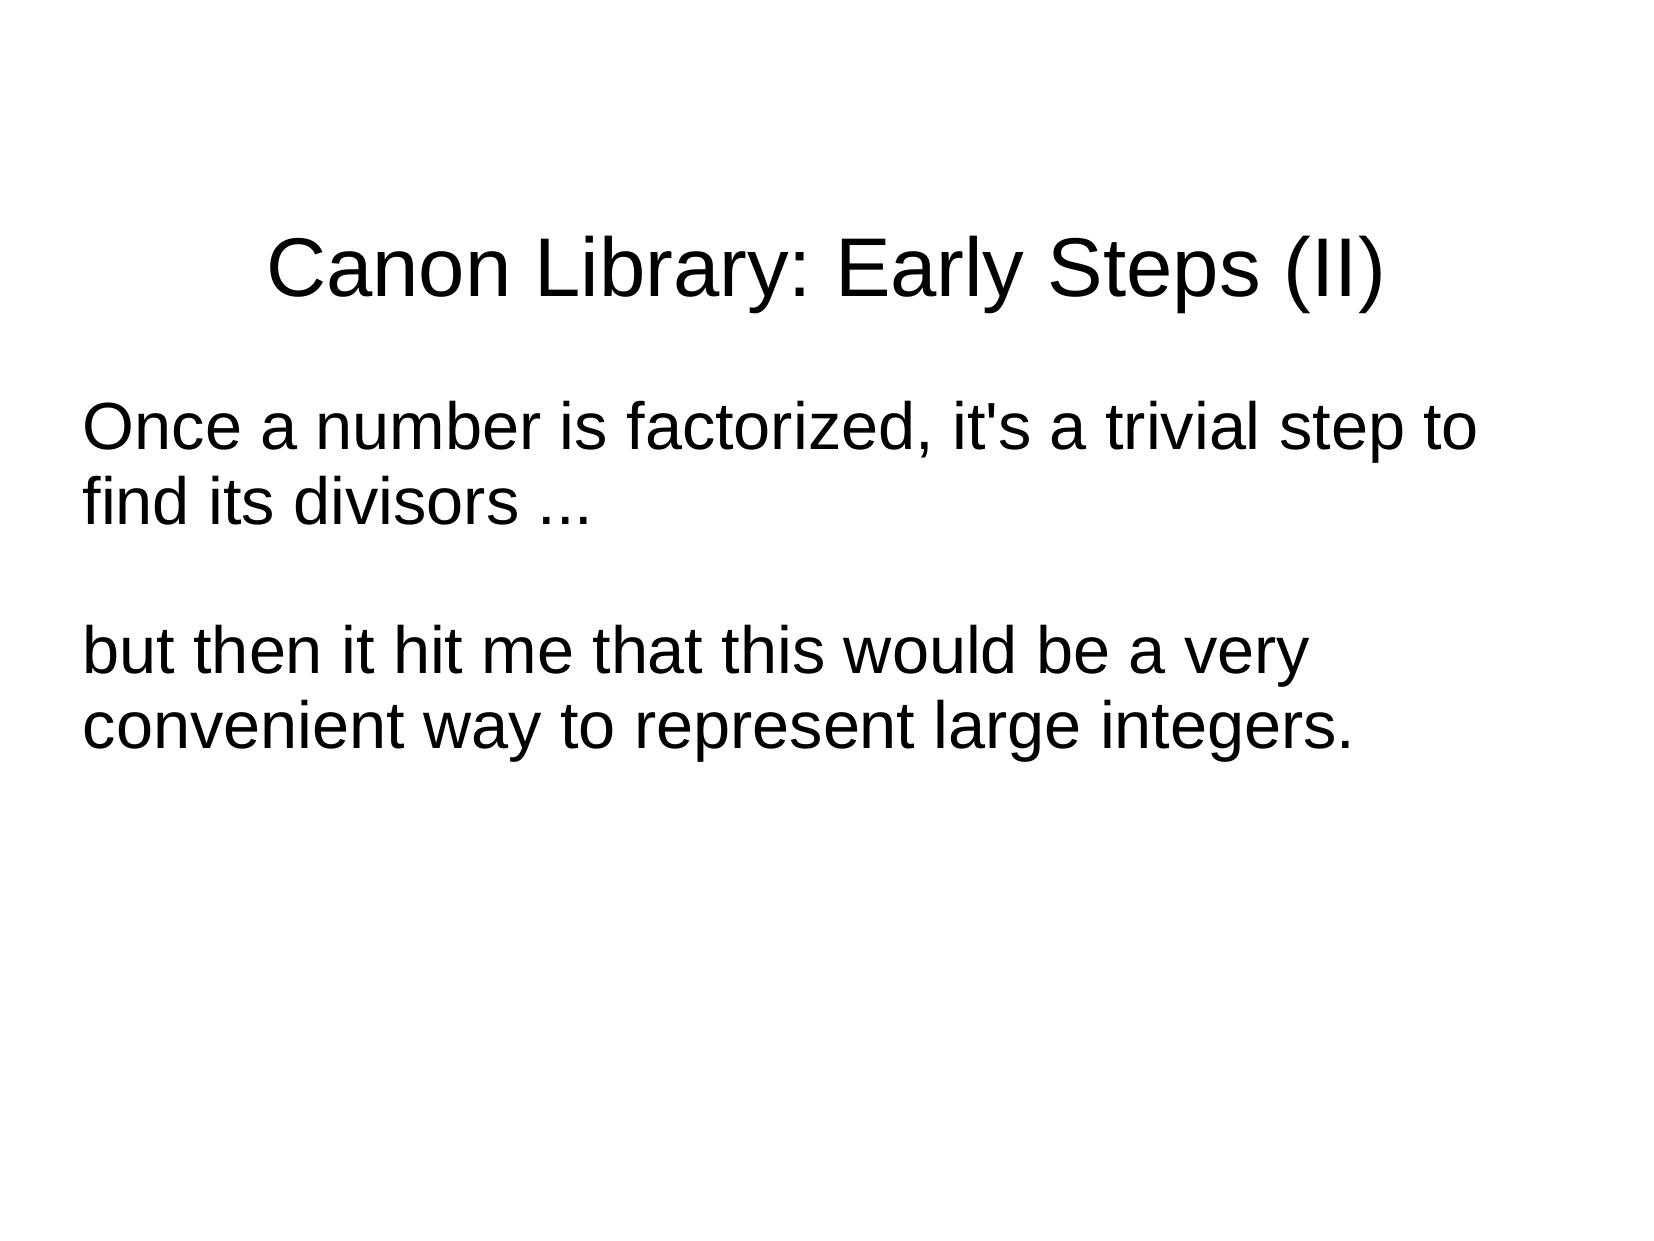

# Canon Library: Early Steps (II)
Once a number is factorized, it's a trivial step to find its divisors ...
but then it hit me that this would be a very convenient way to represent large integers.